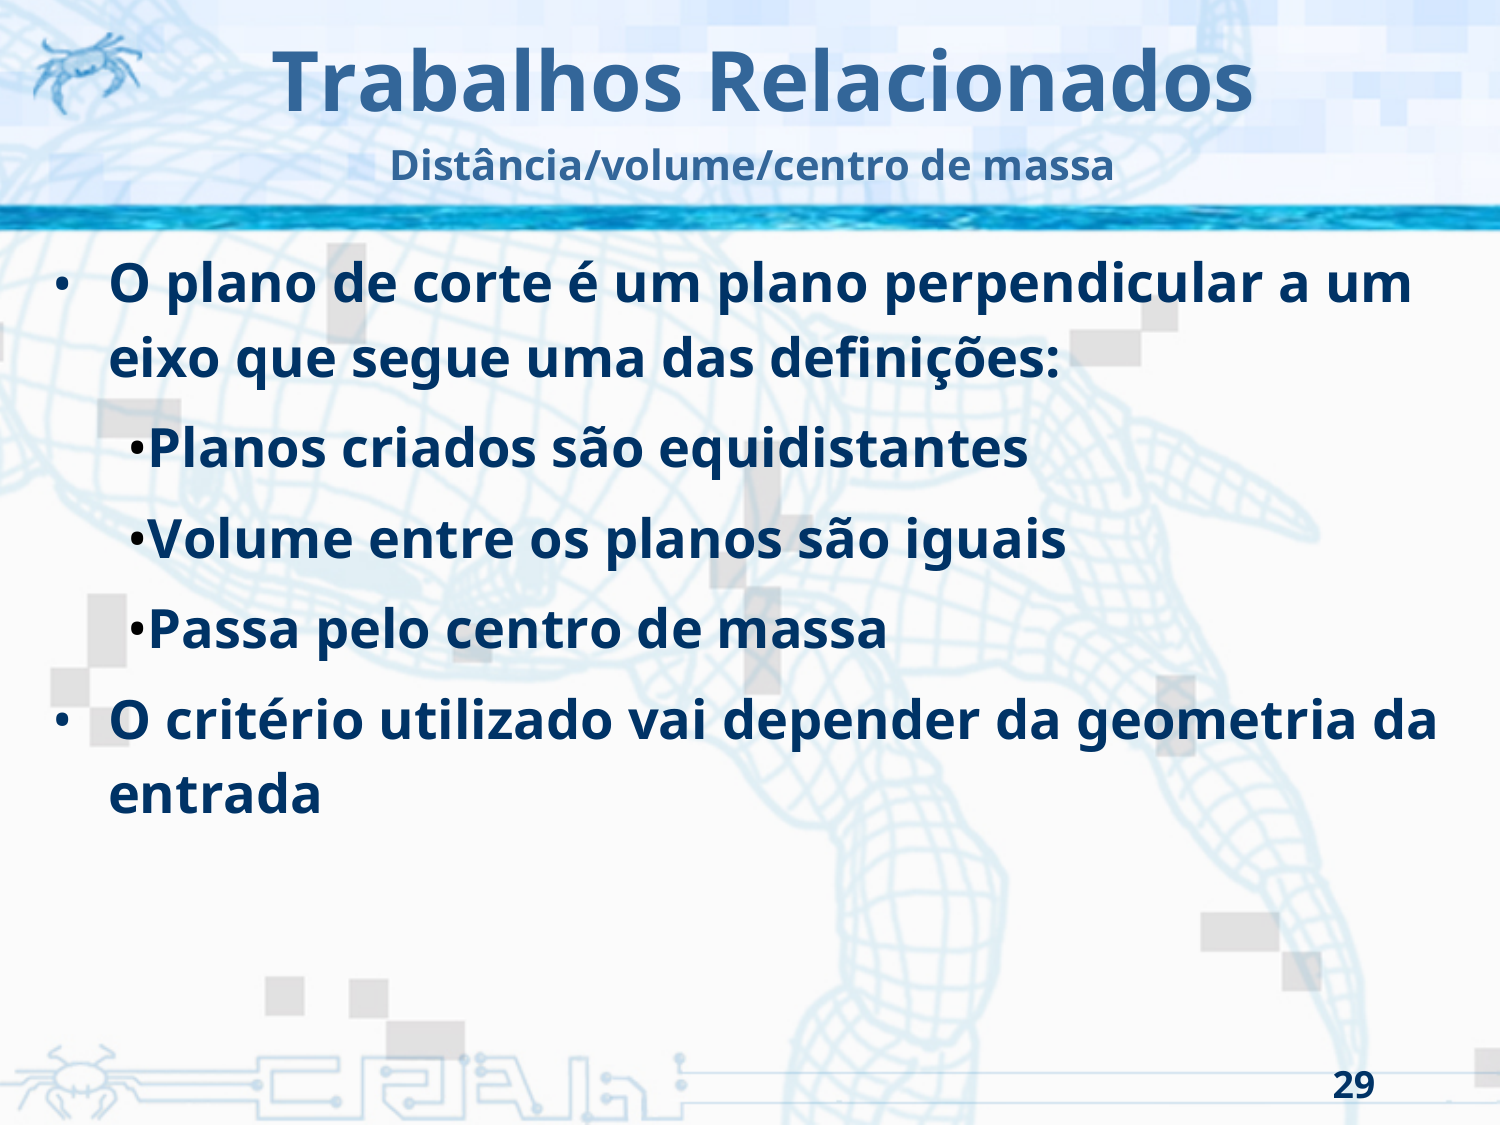

Trabalhos Relacionados
Distância/volume/centro de massa
O plano de corte é um plano perpendicular a um eixo que segue uma das definições:
Planos criados são equidistantes
Volume entre os planos são iguais
Passa pelo centro de massa
O critério utilizado vai depender da geometria da entrada